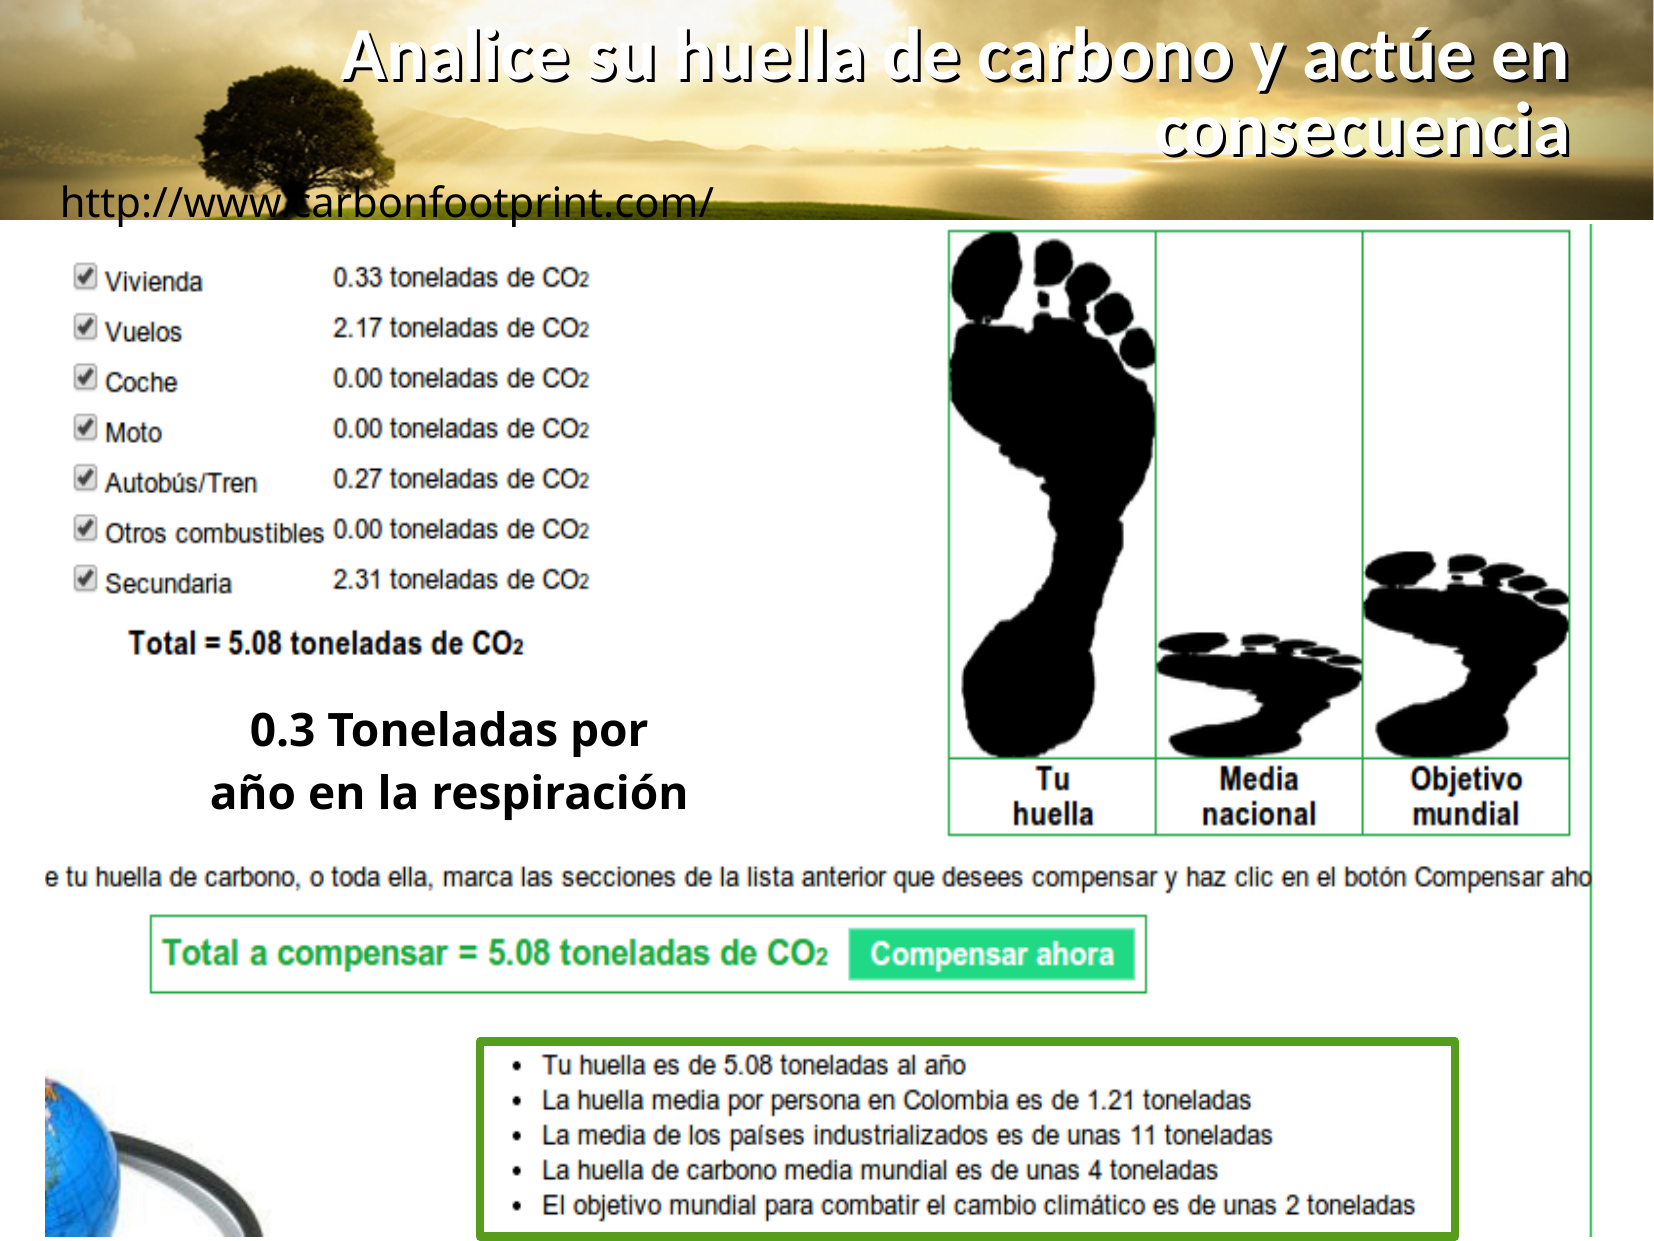

# Analice su huella de carbono y actúe en consecuencia
http://www.carbonfootprint.com/
0.3 Toneladas por año en la respiración
Introducción a la Física (Asorey-Sarmiento)
68